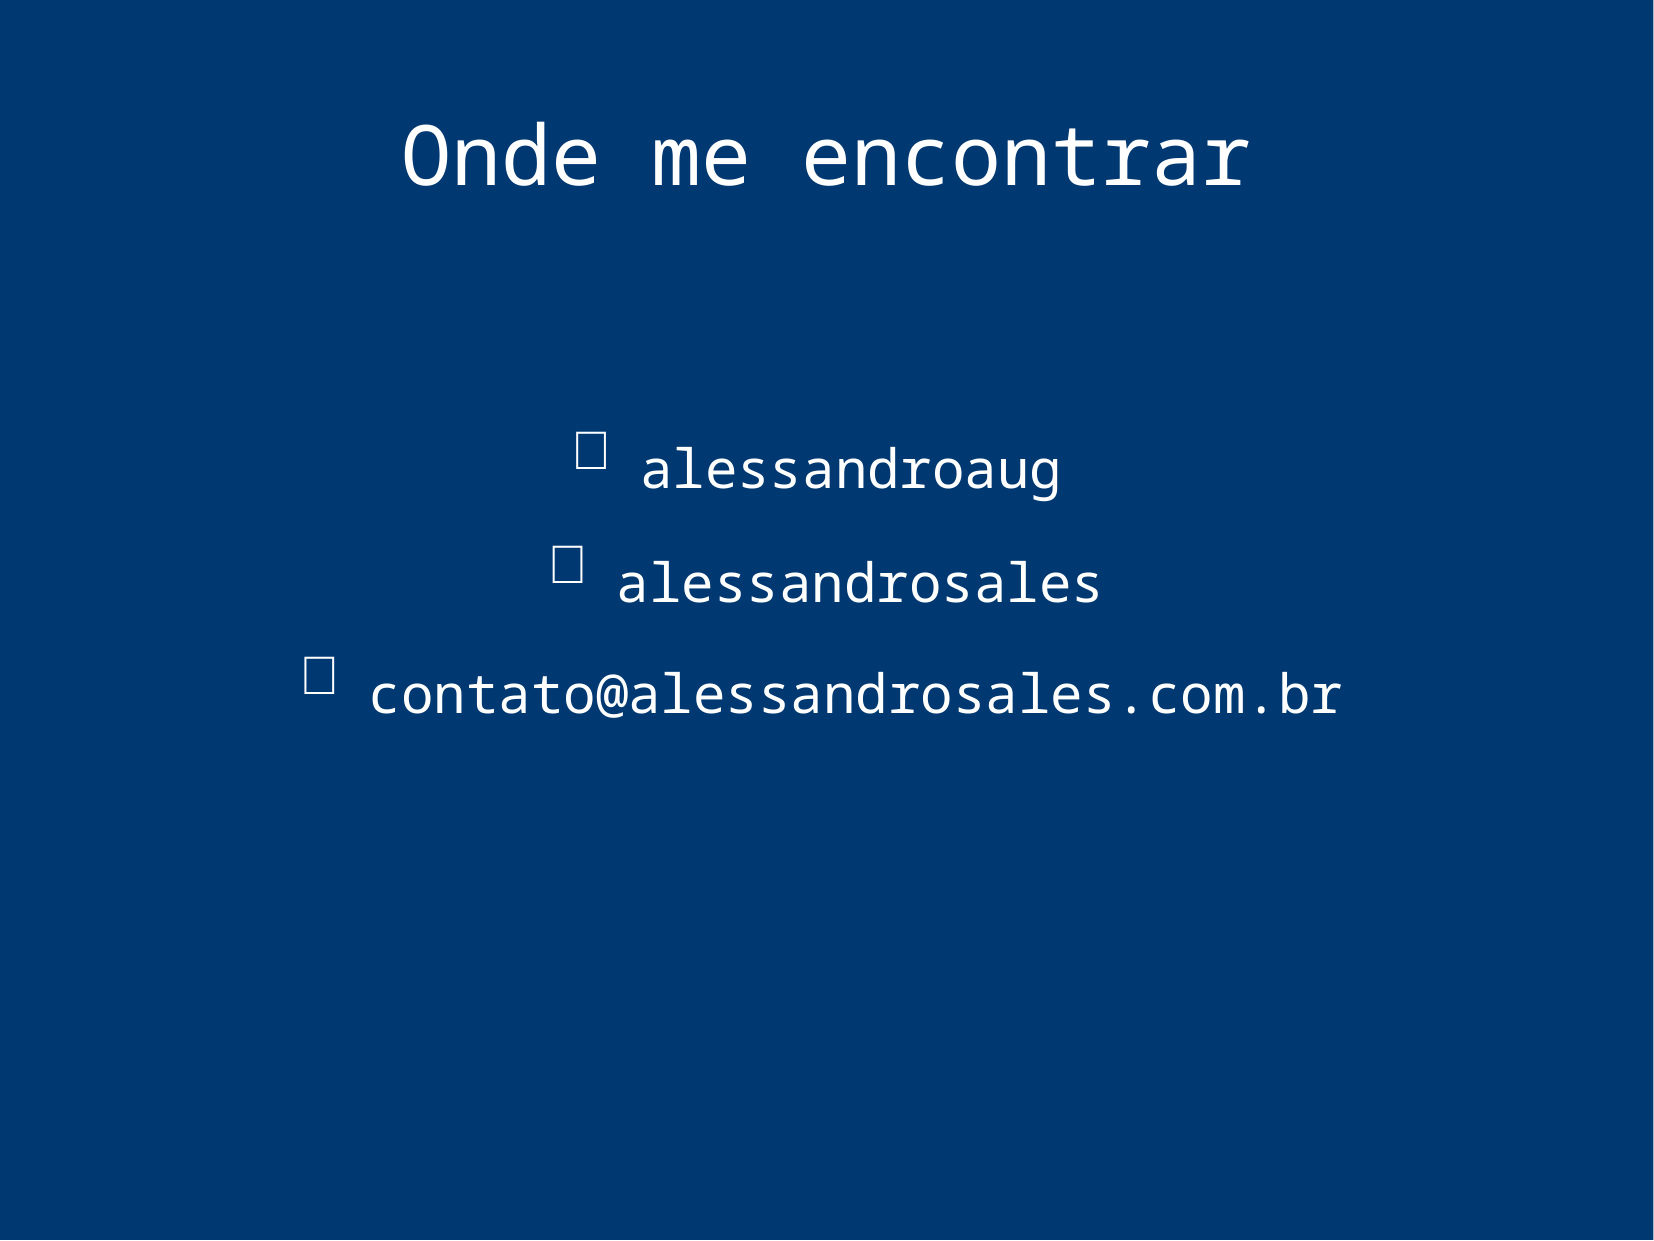

# Onde me encontrar

alessandroaug

alessandrosales

contato@alessandrosales.com.br